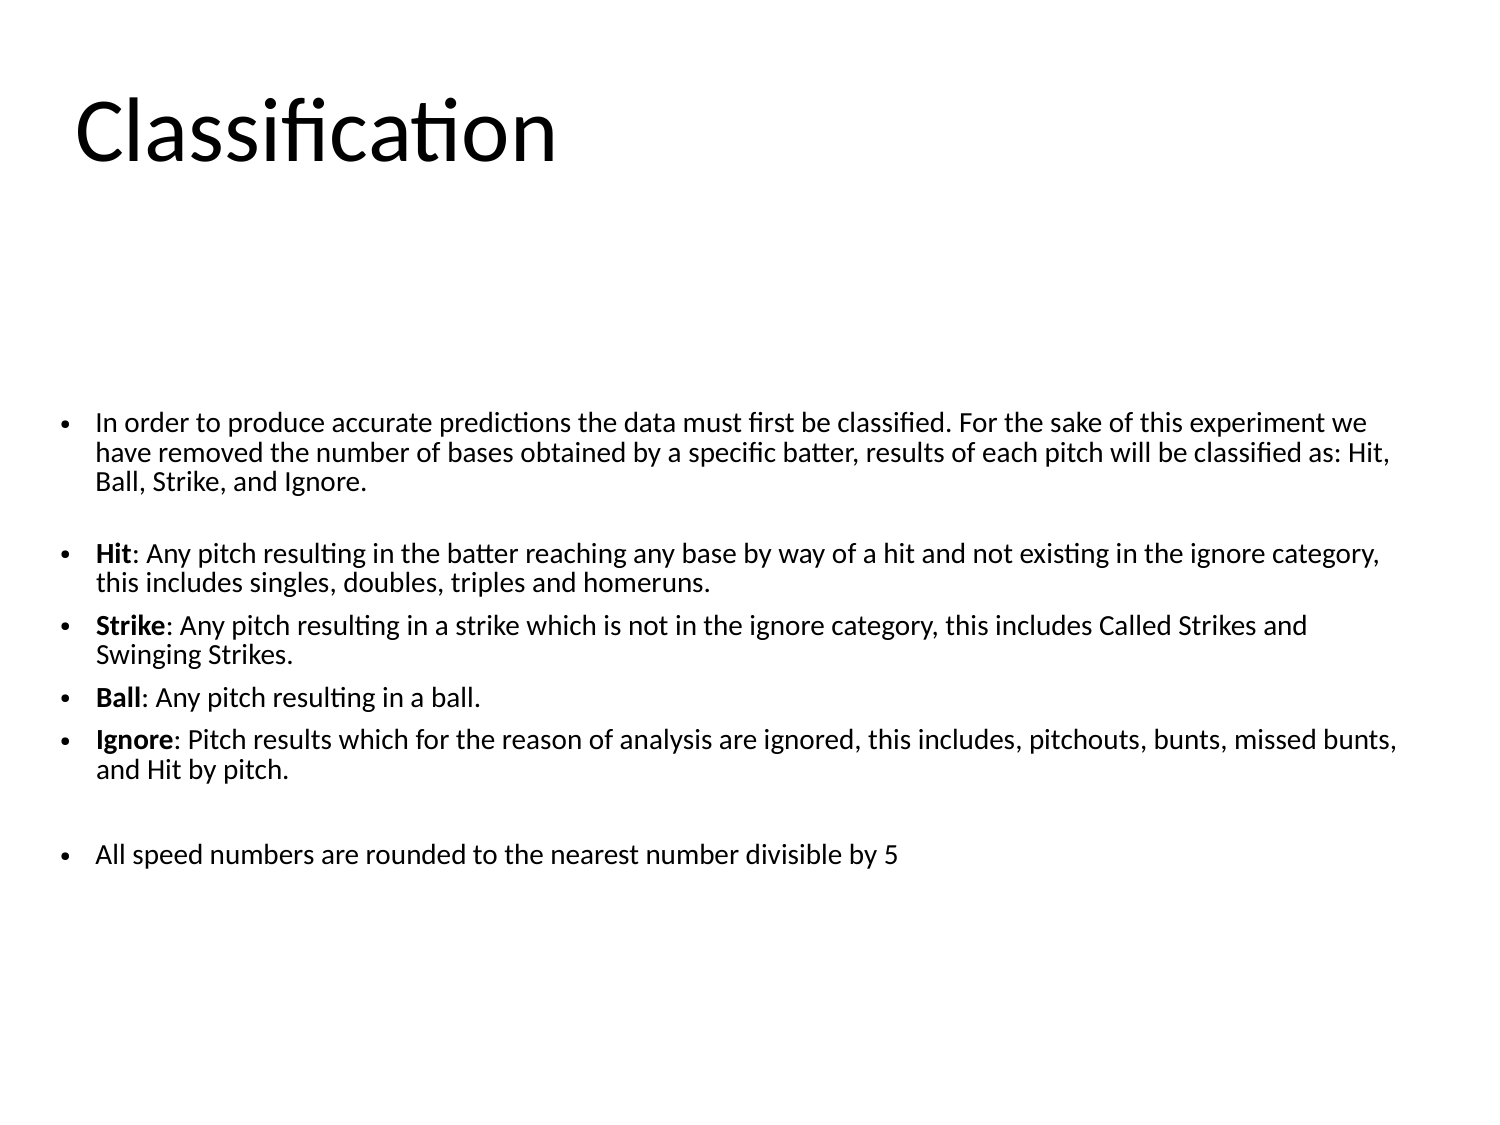

# Classification
In order to produce accurate predictions the data must first be classified. For the sake of this experiment we have removed the number of bases obtained by a specific batter, results of each pitch will be classified as: Hit, Ball, Strike, and Ignore.
Hit: Any pitch resulting in the batter reaching any base by way of a hit and not existing in the ignore category, this includes singles, doubles, triples and homeruns.
Strike: Any pitch resulting in a strike which is not in the ignore category, this includes Called Strikes and Swinging Strikes.
Ball: Any pitch resulting in a ball.
Ignore: Pitch results which for the reason of analysis are ignored, this includes, pitchouts, bunts, missed bunts, and Hit by pitch.
All speed numbers are rounded to the nearest number divisible by 5